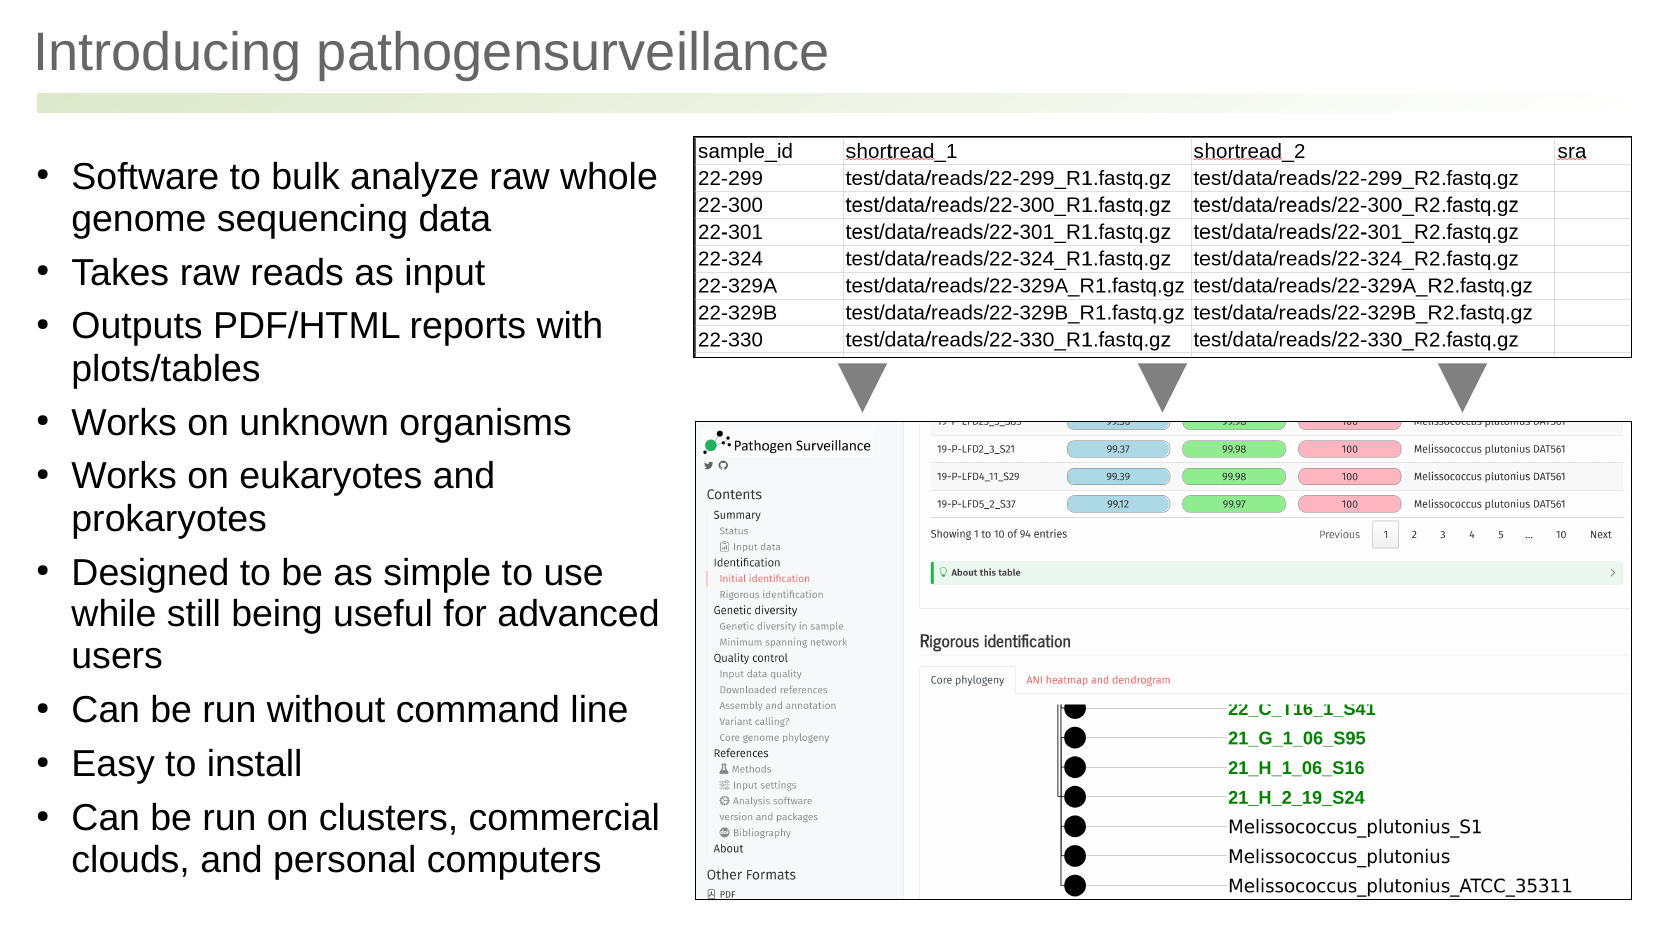

Introducing pathogensurveillance
Software to bulk analyze raw whole genome sequencing data
Takes raw reads as input
Outputs PDF/HTML reports with plots/tables
Works on unknown organisms
Works on eukaryotes and prokaryotes
Designed to be as simple to use while still being useful for advanced users
Can be run without command line
Easy to install
Can be run on clusters, commercial clouds, and personal computers